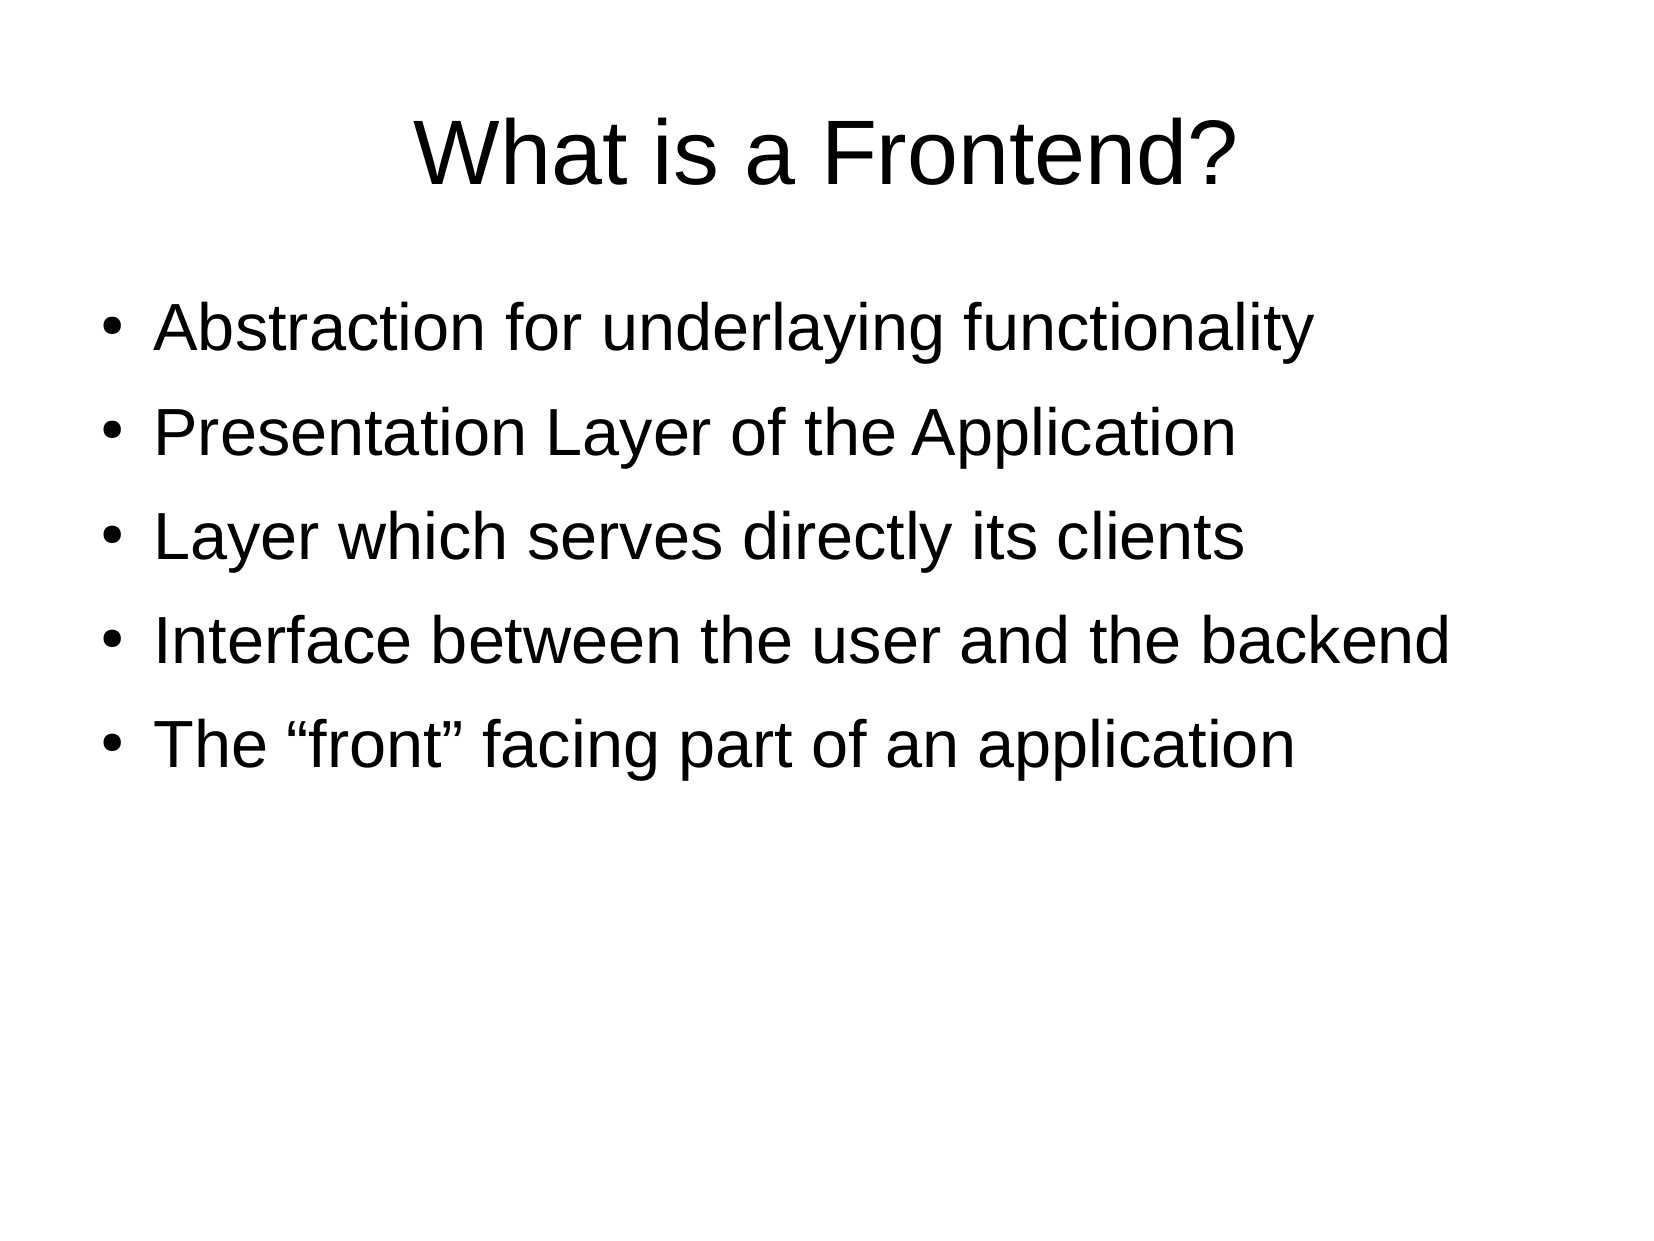

# What is a Frontend?
Abstraction for underlaying functionality
Presentation Layer of the Application
Layer which serves directly its clients
Interface between the user and the backend
The “front” facing part of an application